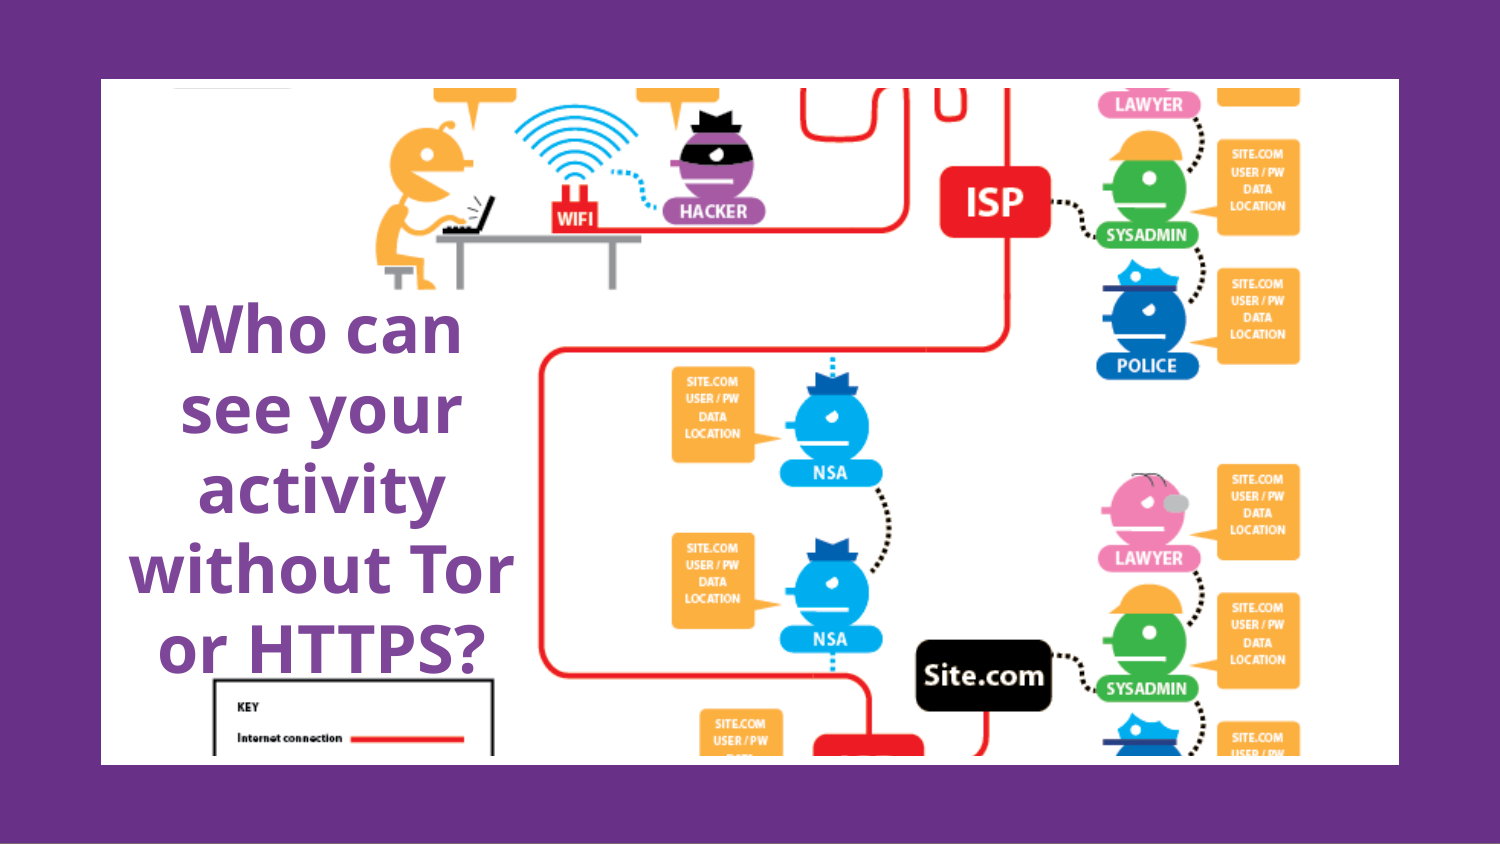

Who can see your activity without Tor or HTTPS?